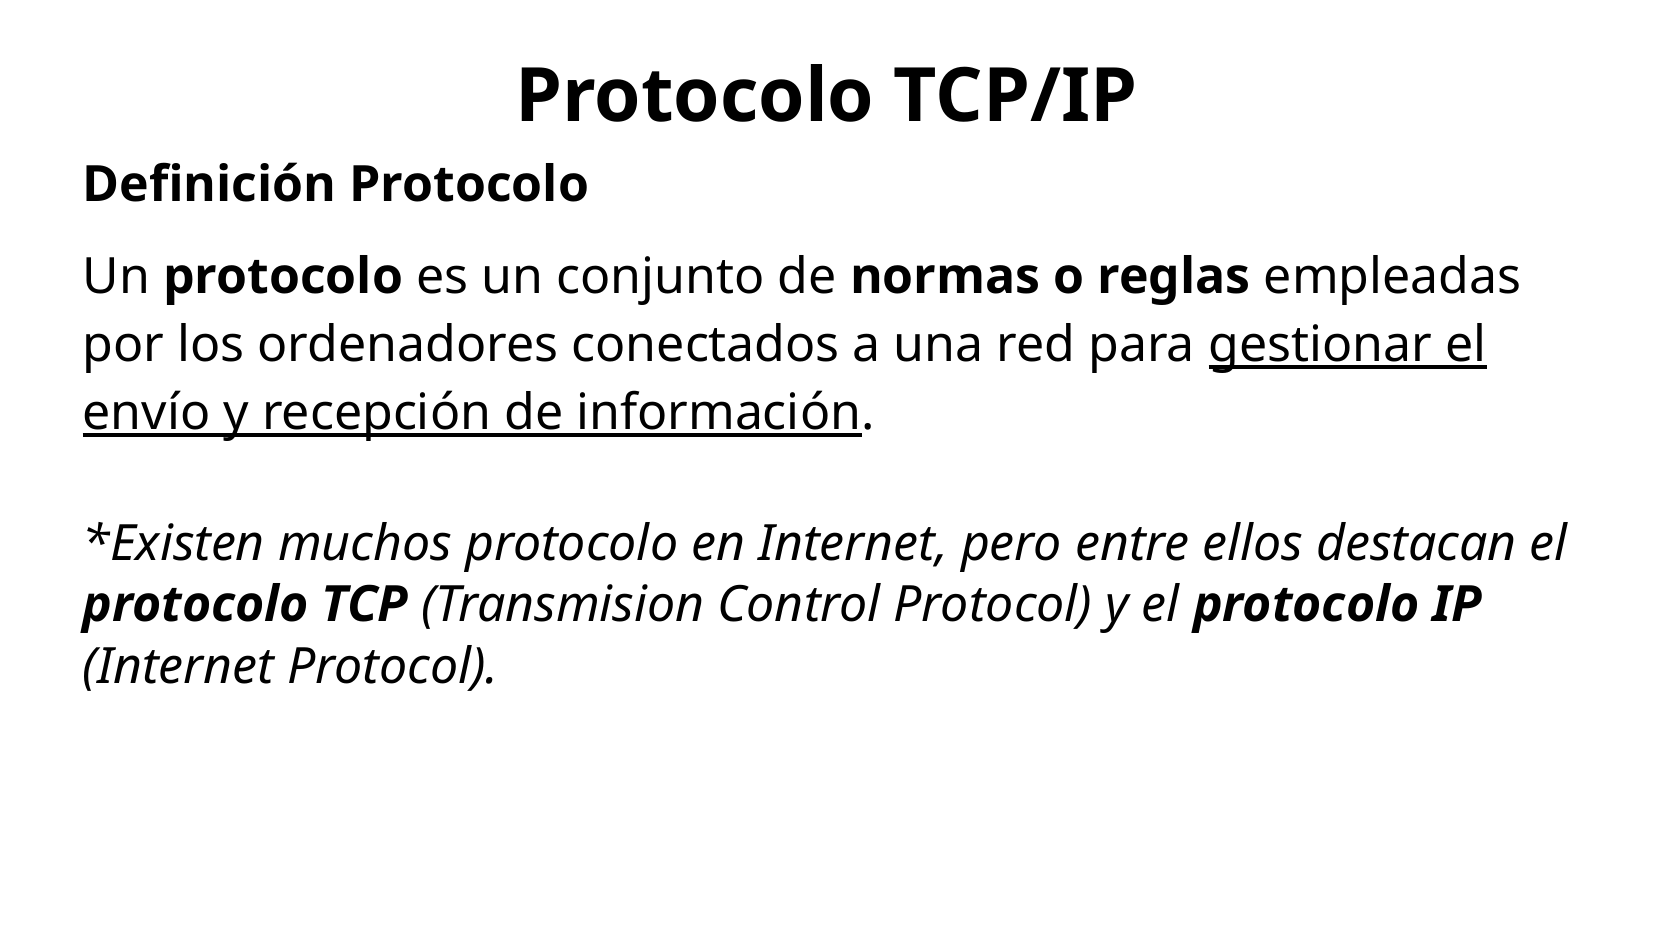

# Protocolo TCP/IP
Definición Protocolo
Un protocolo es un conjunto de normas o reglas empleadas por los ordenadores conectados a una red para gestionar el envío y recepción de información.
*Existen muchos protocolo en Internet, pero entre ellos destacan el protocolo TCP (Transmision Control Protocol) y el protocolo IP (Internet Protocol).